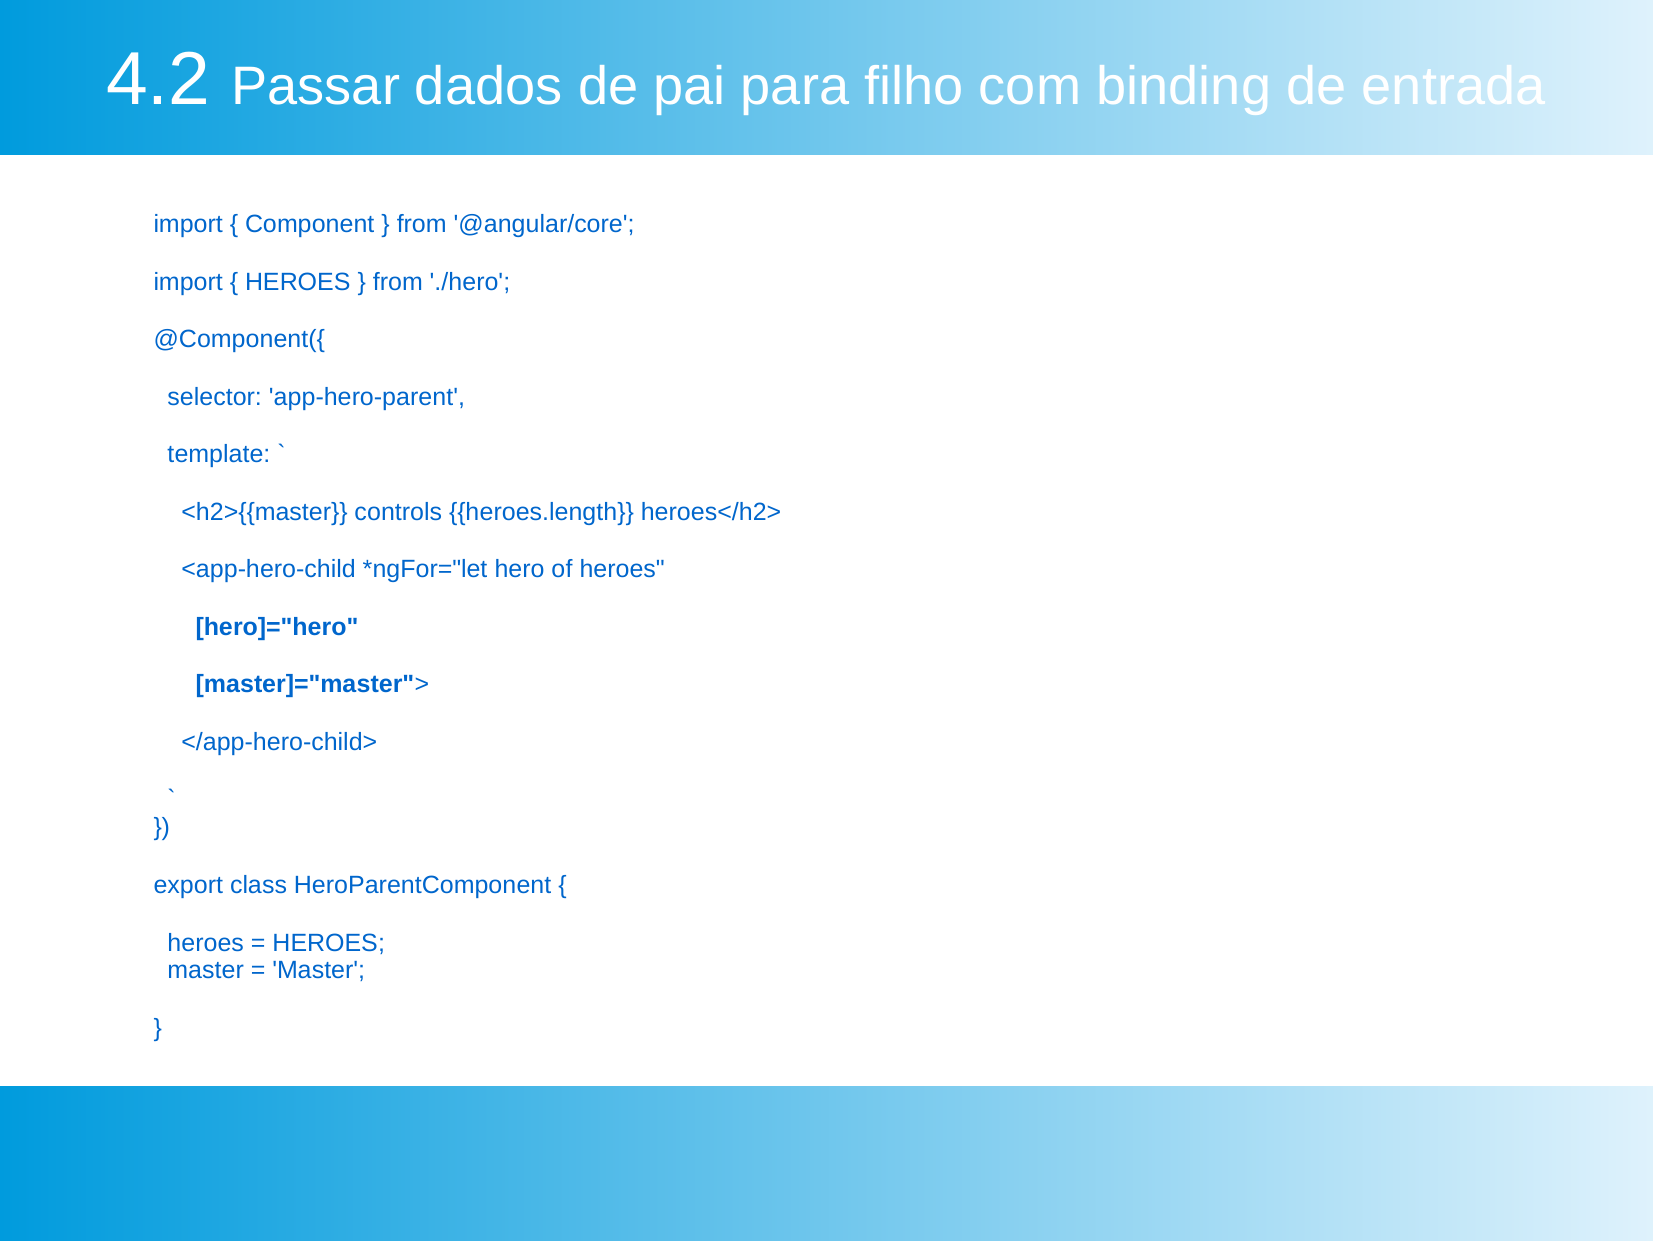

# 4.2 Passar dados de pai para filho com binding de entrada
import { Component } from '@angular/core';
import { HEROES } from './hero';
@Component({
 selector: 'app-hero-parent',
 template: `
 <h2>{{master}} controls {{heroes.length}} heroes</h2>
 <app-hero-child *ngFor="let hero of heroes"
 [hero]="hero"
 [master]="master">
 </app-hero-child>
 `
})
export class HeroParentComponent {
 heroes = HEROES;
 master = 'Master';
}